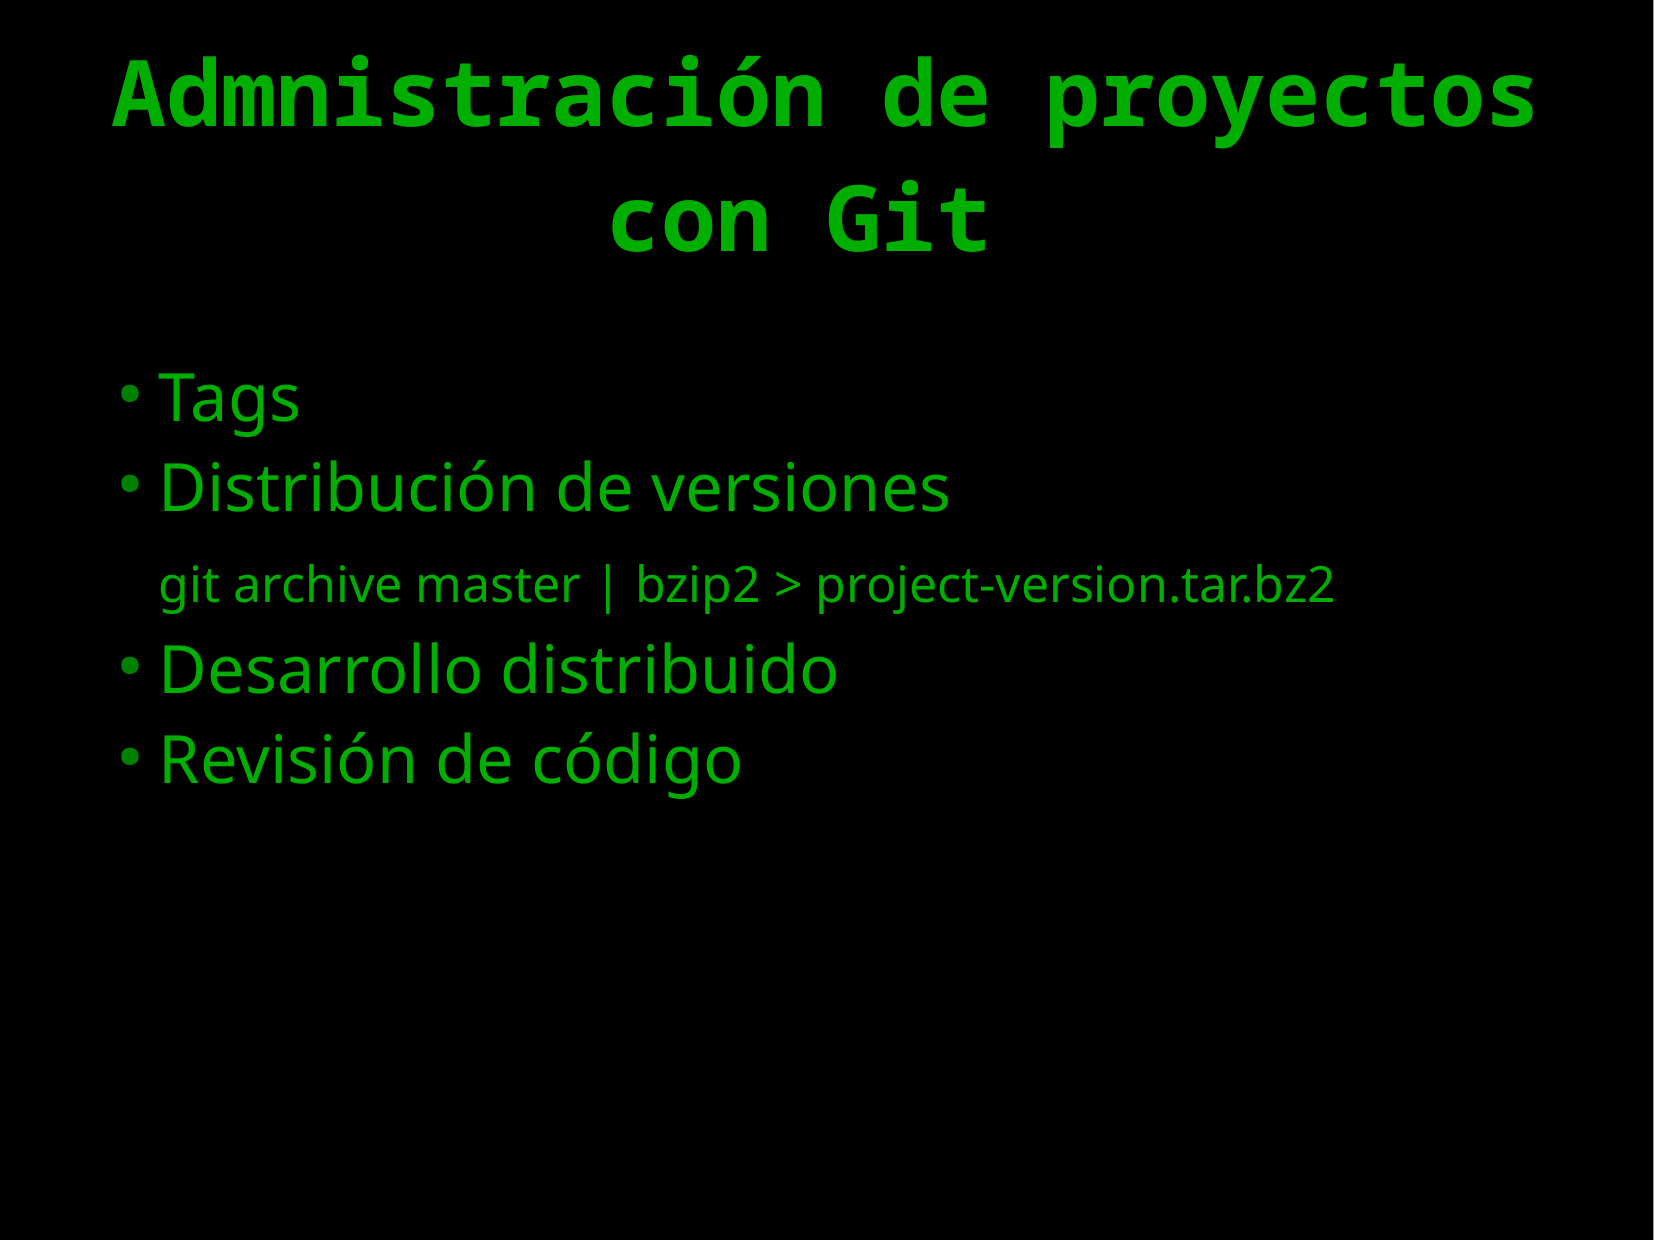

# Admnistración de proyectos con Git
 Tags
 Distribución de versiones
 git archive master | bzip2 > project-version.tar.bz2
 Desarrollo distribuido
 Revisión de código